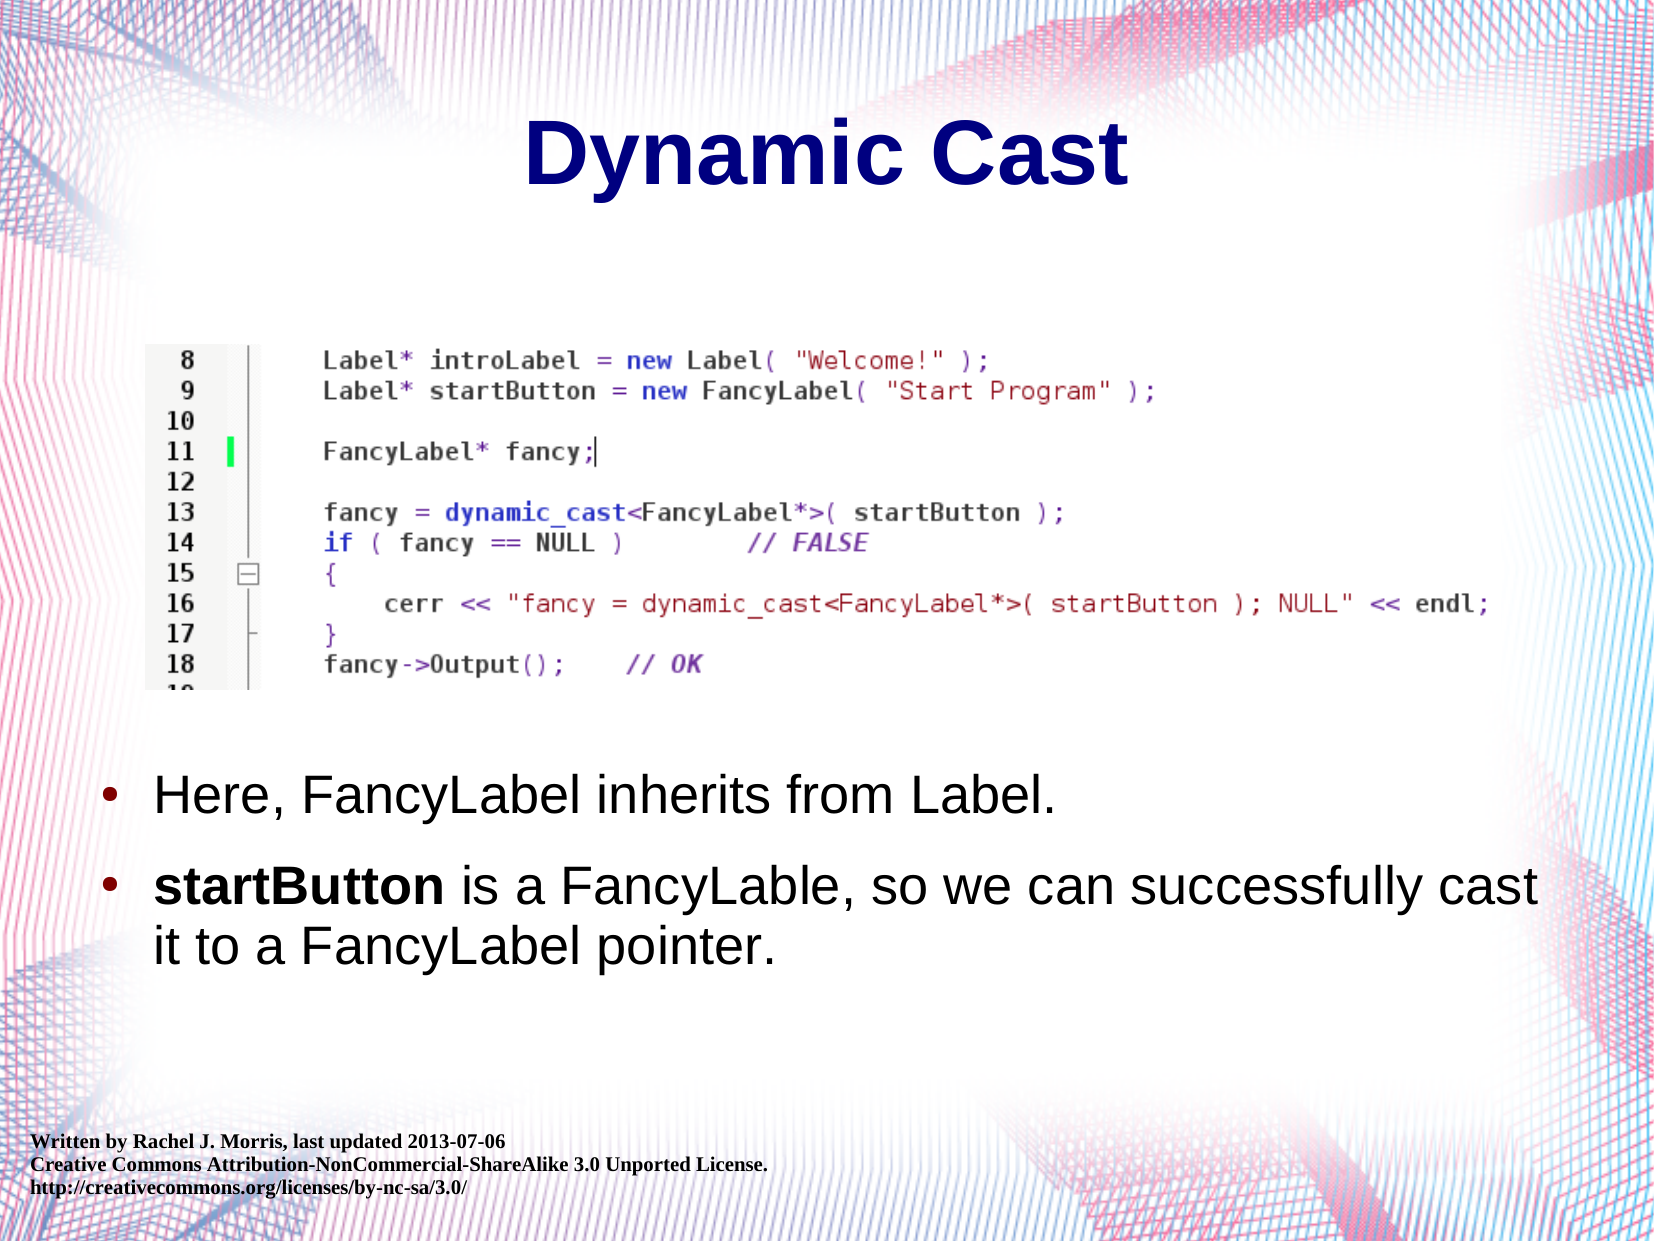

# Dynamic Cast
Here, FancyLabel inherits from Label.
startButton is a FancyLable, so we can successfully cast it to a FancyLabel pointer.